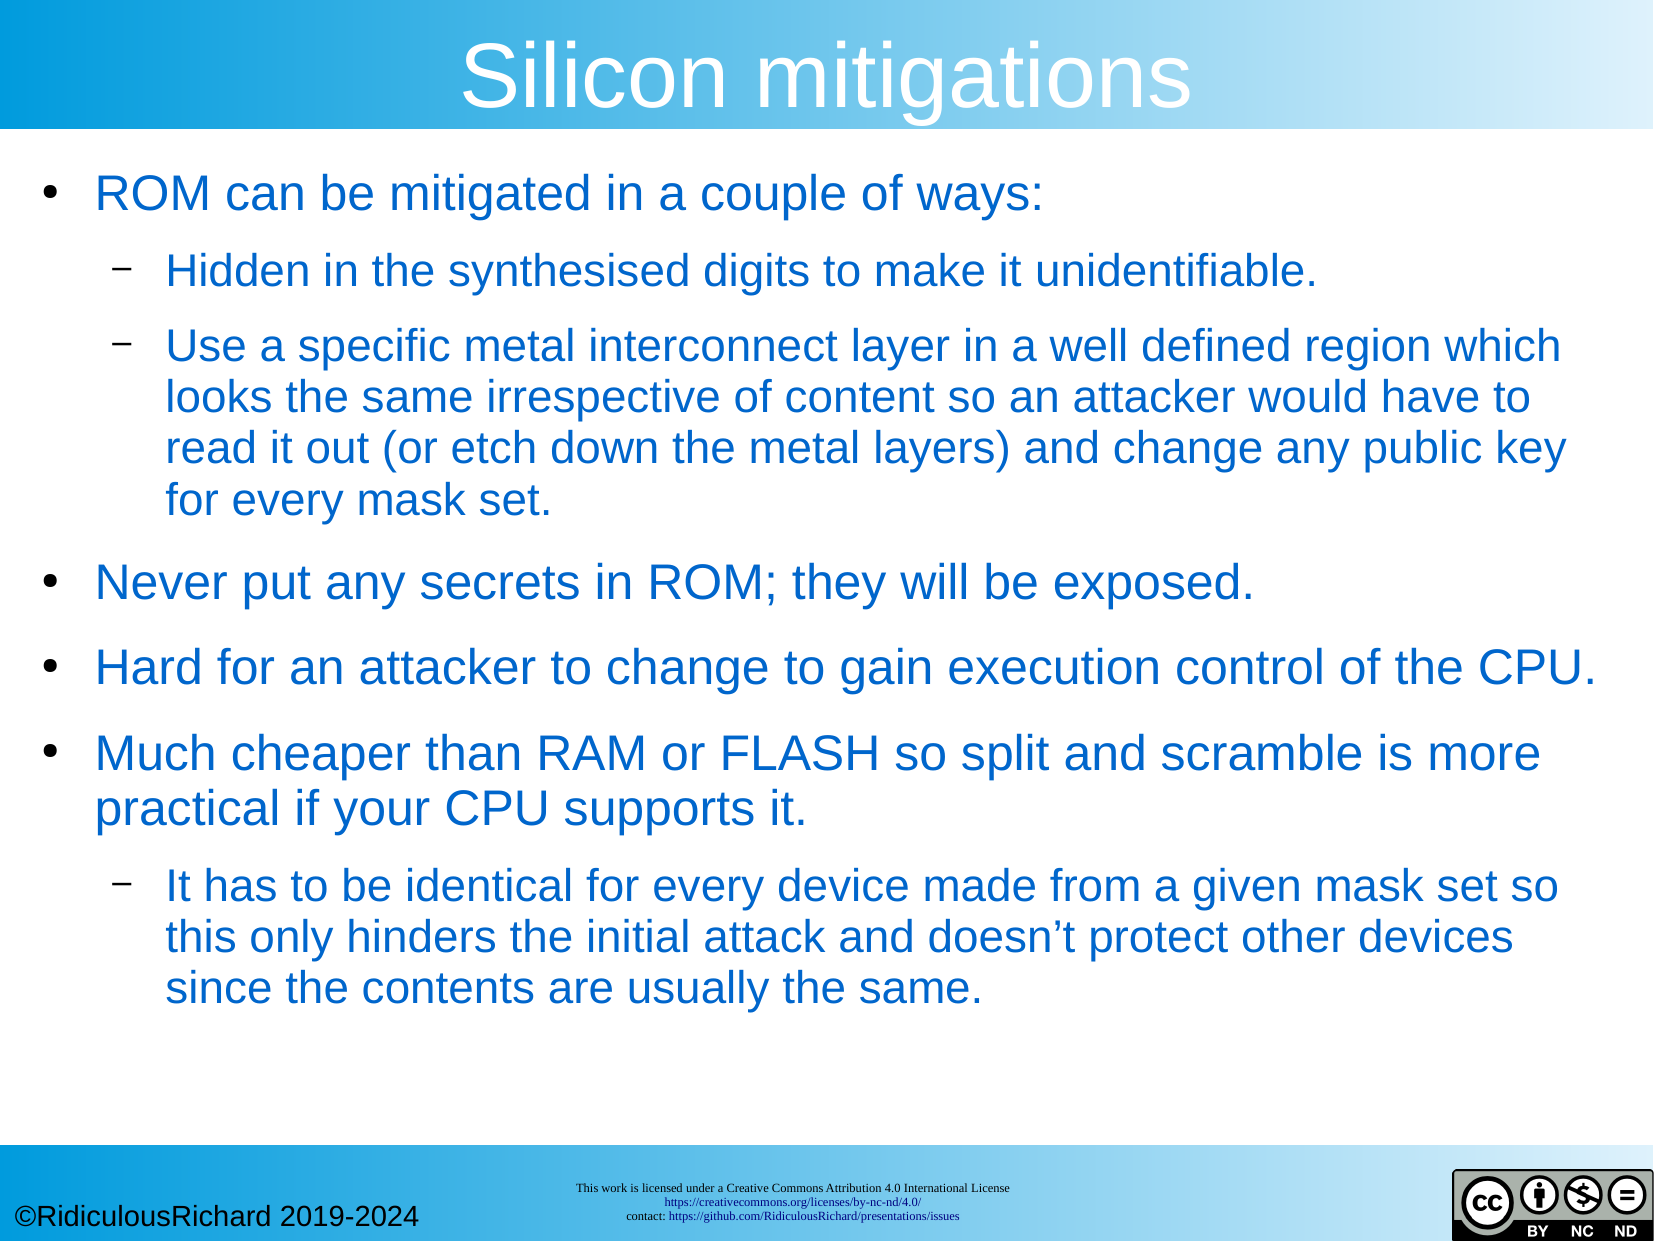

# Silicon mitigations
ROM can be mitigated in a couple of ways:
Hidden in the synthesised digits to make it unidentifiable.
Use a specific metal interconnect layer in a well defined region which looks the same irrespective of content so an attacker would have to read it out (or etch down the metal layers) and change any public key for every mask set.
Never put any secrets in ROM; they will be exposed.
Hard for an attacker to change to gain execution control of the CPU.
Much cheaper than RAM or FLASH so split and scramble is more practical if your CPU supports it.
It has to be identical for every device made from a given mask set so this only hinders the initial attack and doesn’t protect other devices since the contents are usually the same.